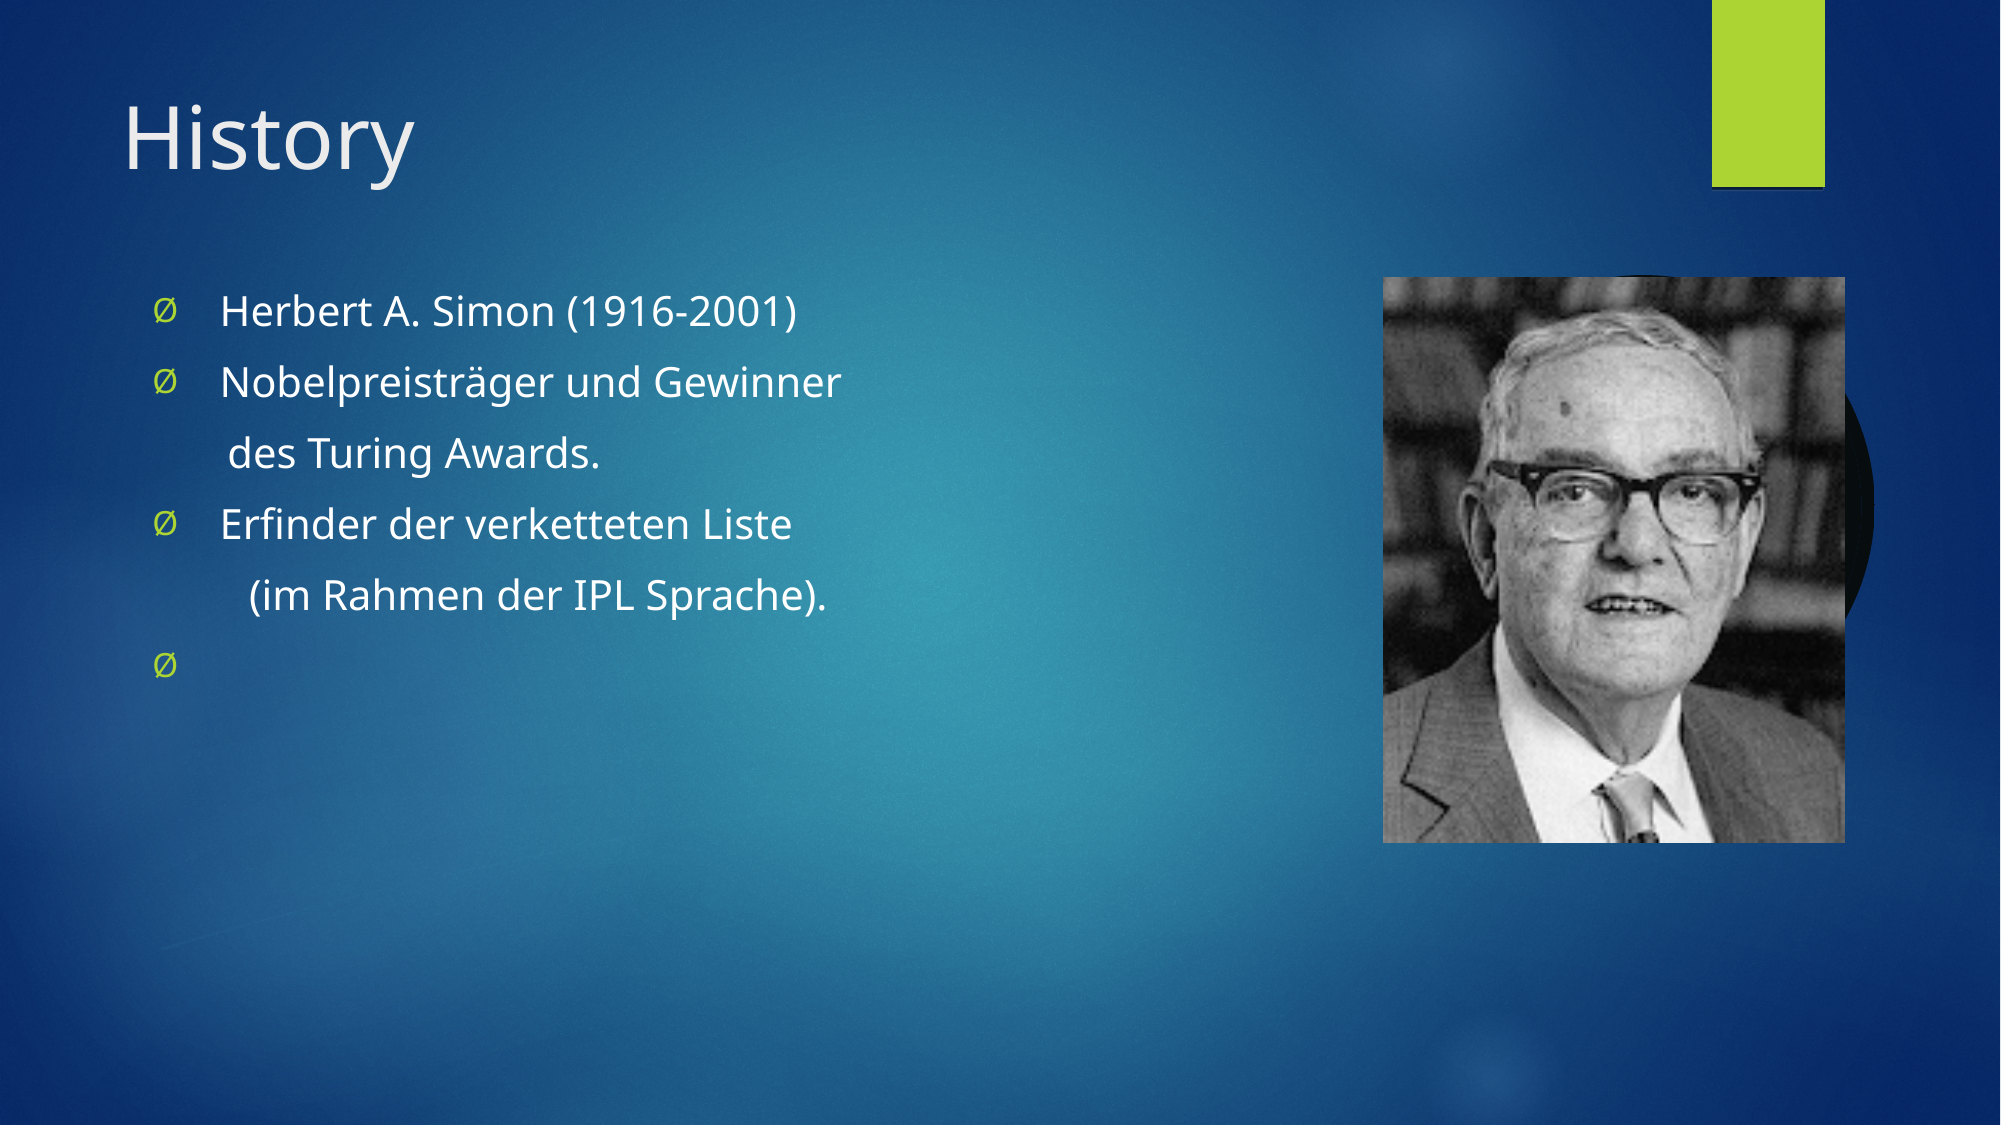

# History
 Herbert A. Simon (1916-2001)
 Nobelpreisträger und Gewinner
 	des Turing Awards.
 Erfinder der verketteten Liste
 (im Rahmen der IPL Sprache).